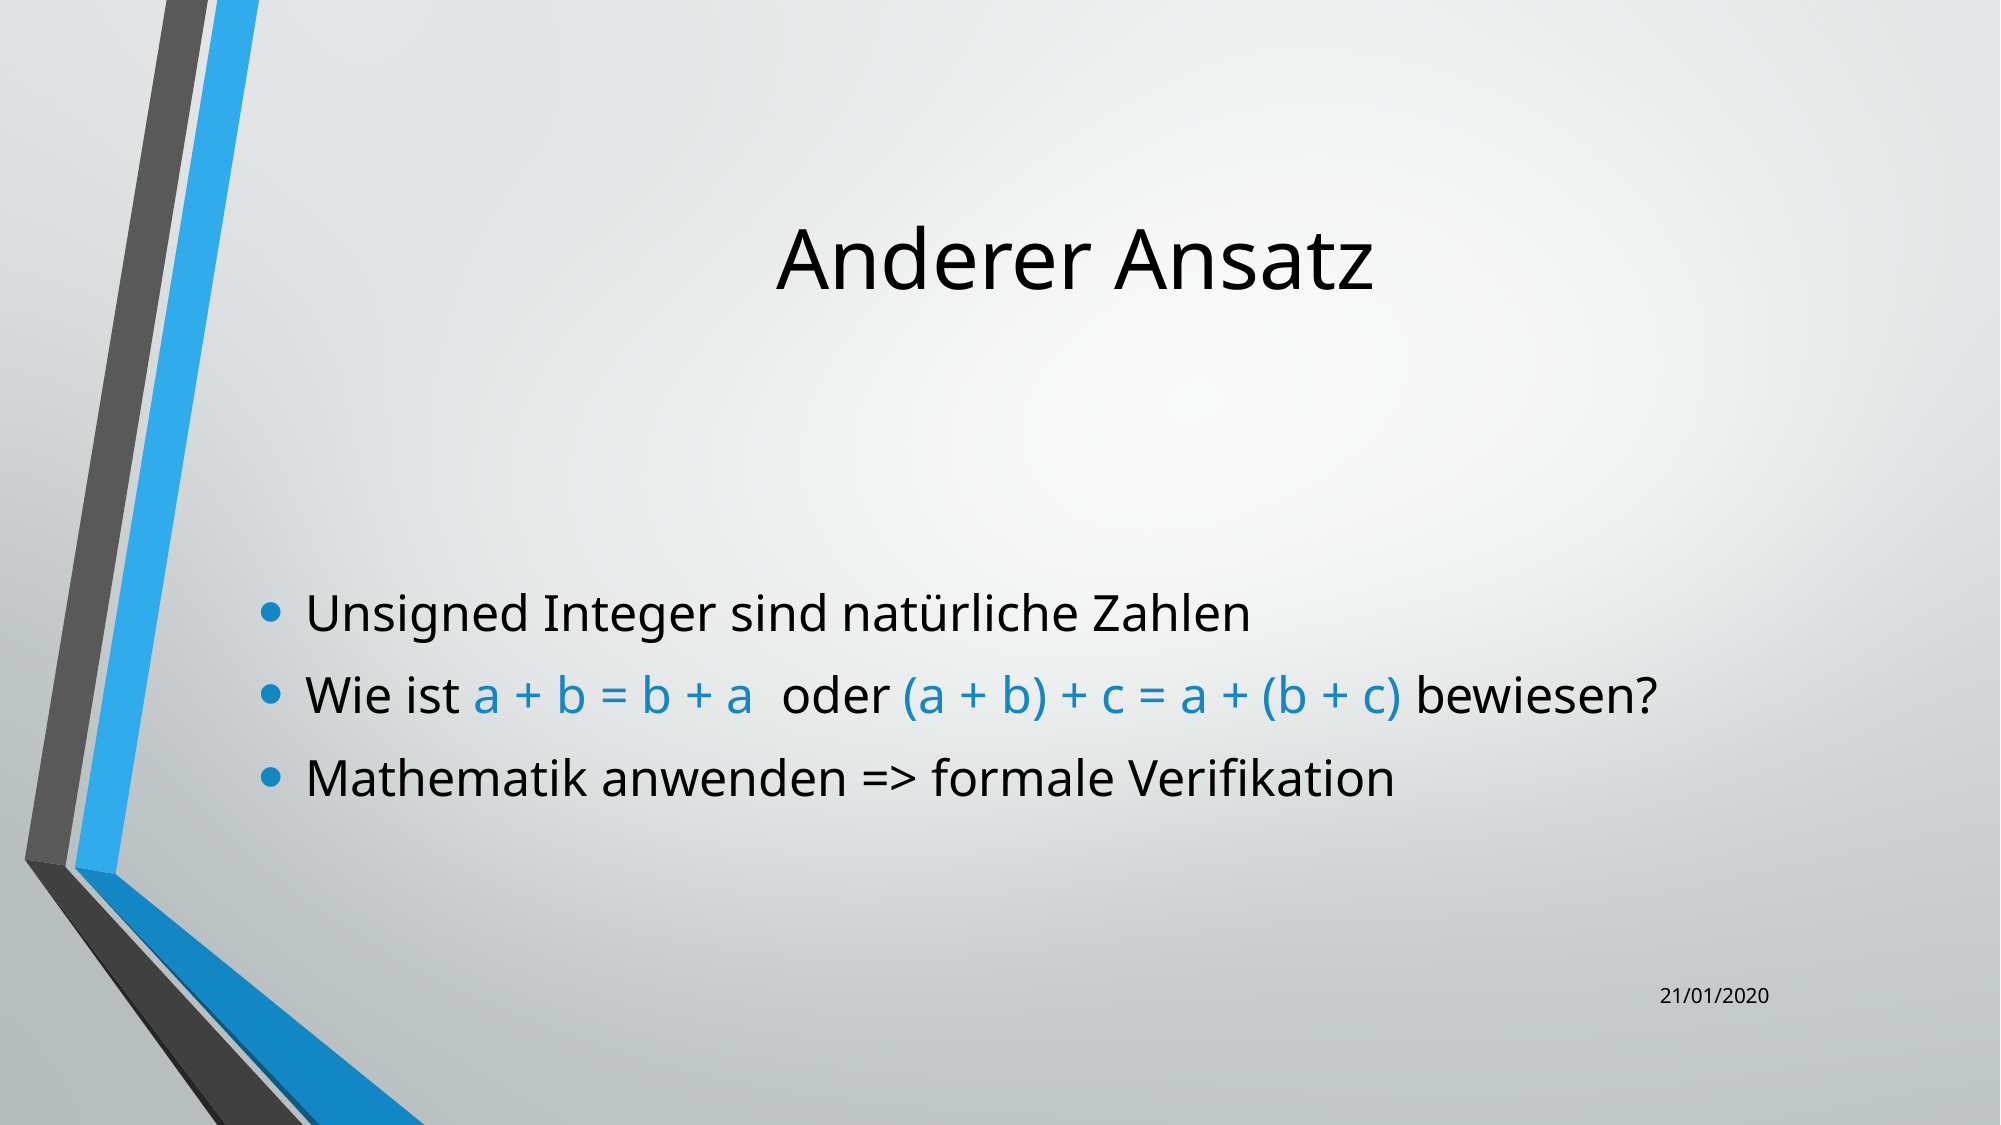

Anderer Ansatz
Unsigned Integer sind natürliche Zahlen
Wie ist a + b = b + a oder (a + b) + c = a + (b + c) bewiesen?
Mathematik anwenden => formale Verifikation
21/01/2020